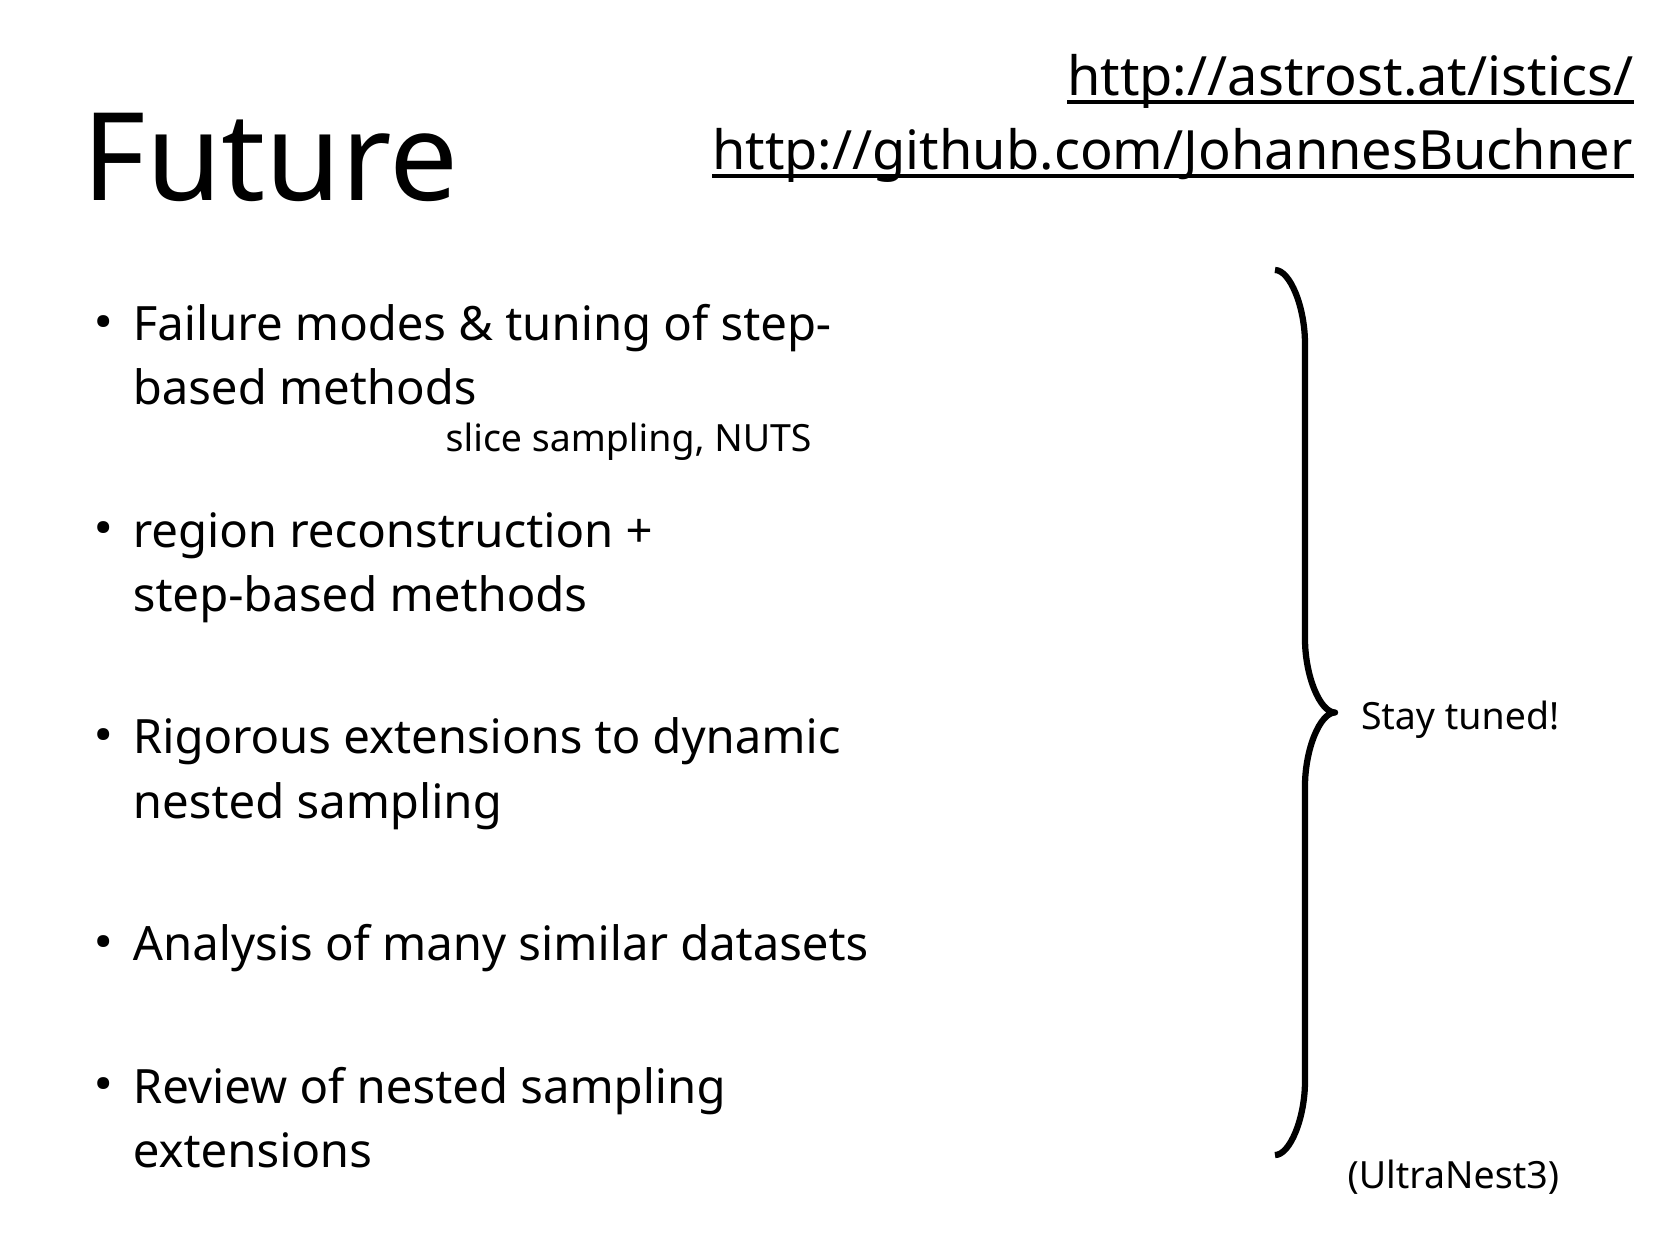

http://astrost.at/istics/
http://github.com/JohannesBuchner
# Future
Failure modes & tuning of step-based methods
region reconstruction +
step-based methods
Rigorous extensions to dynamic nested sampling
Analysis of many similar datasets
Review of nested sampling extensions
slice sampling, NUTS
Stay tuned!
(UltraNest3)